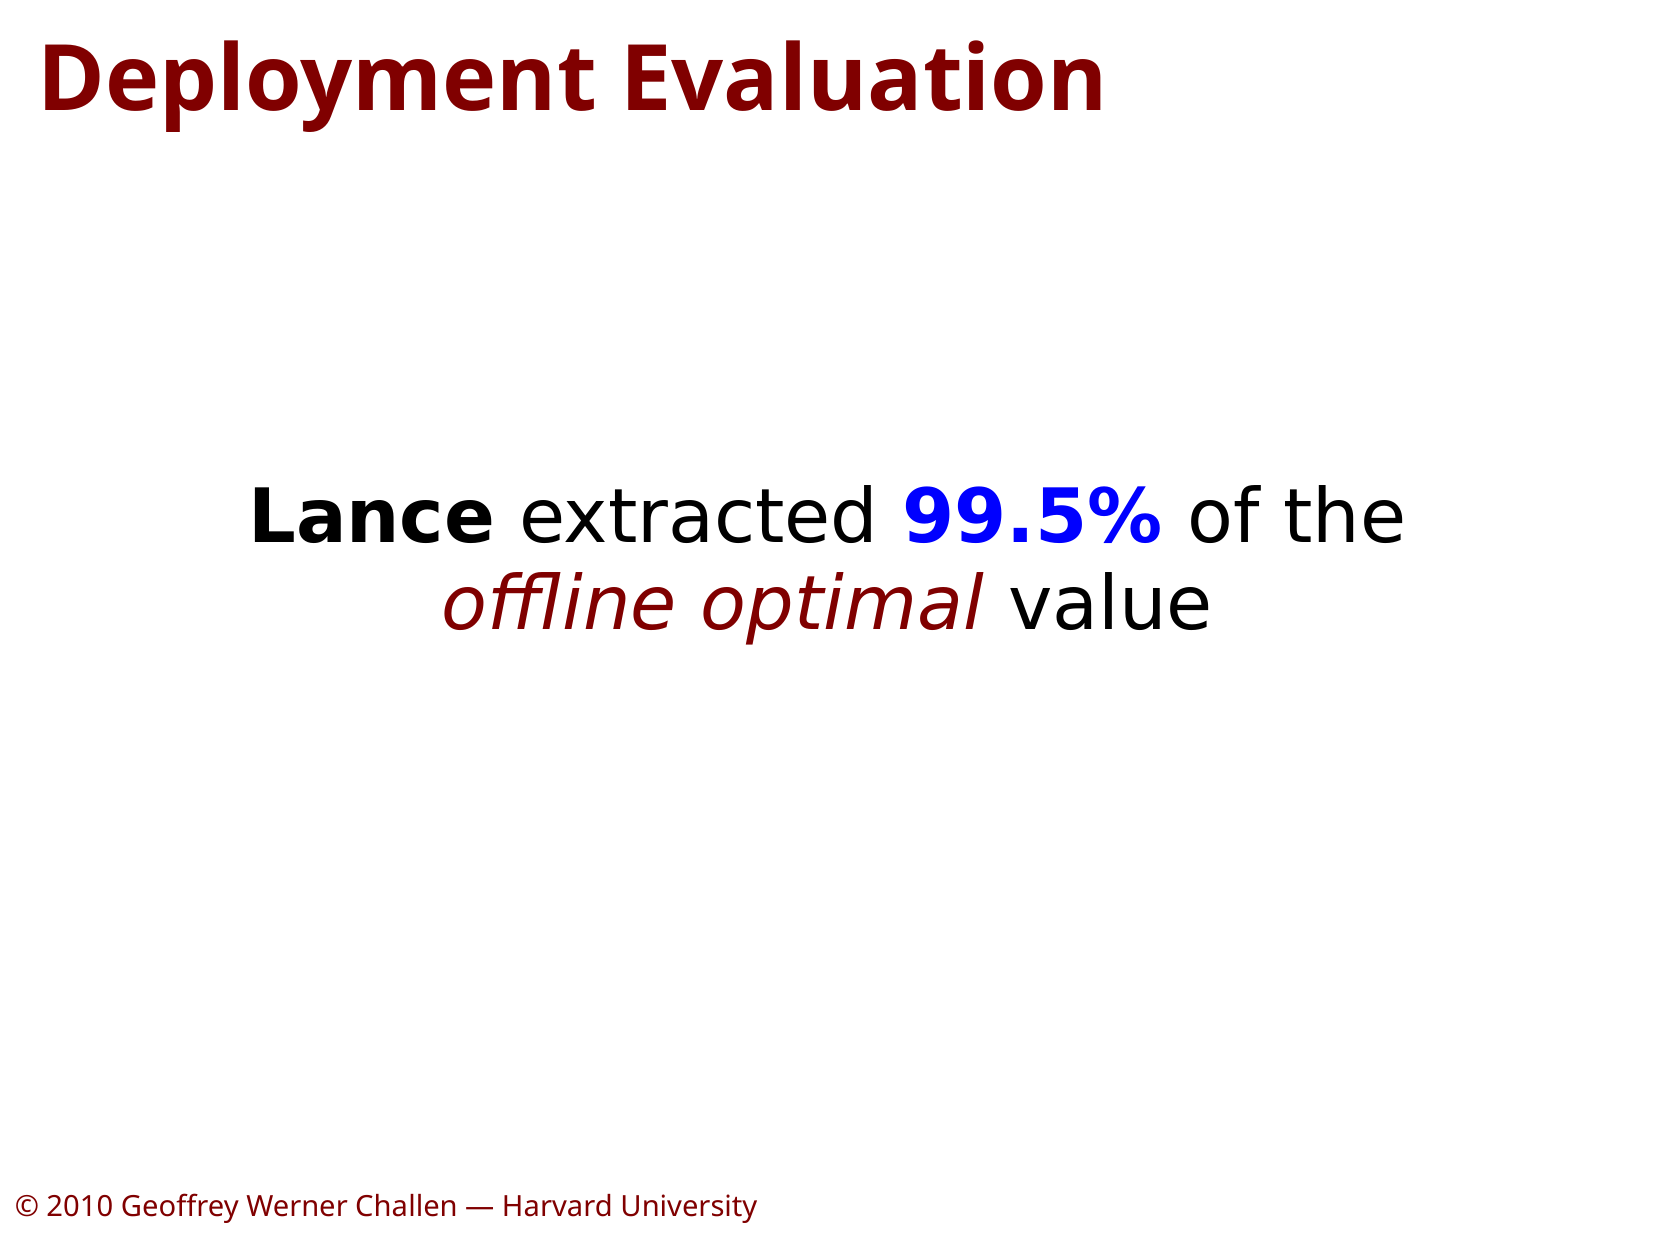

# Deployment Evaluation
Lance extracted 99.5% of the
offline optimal value